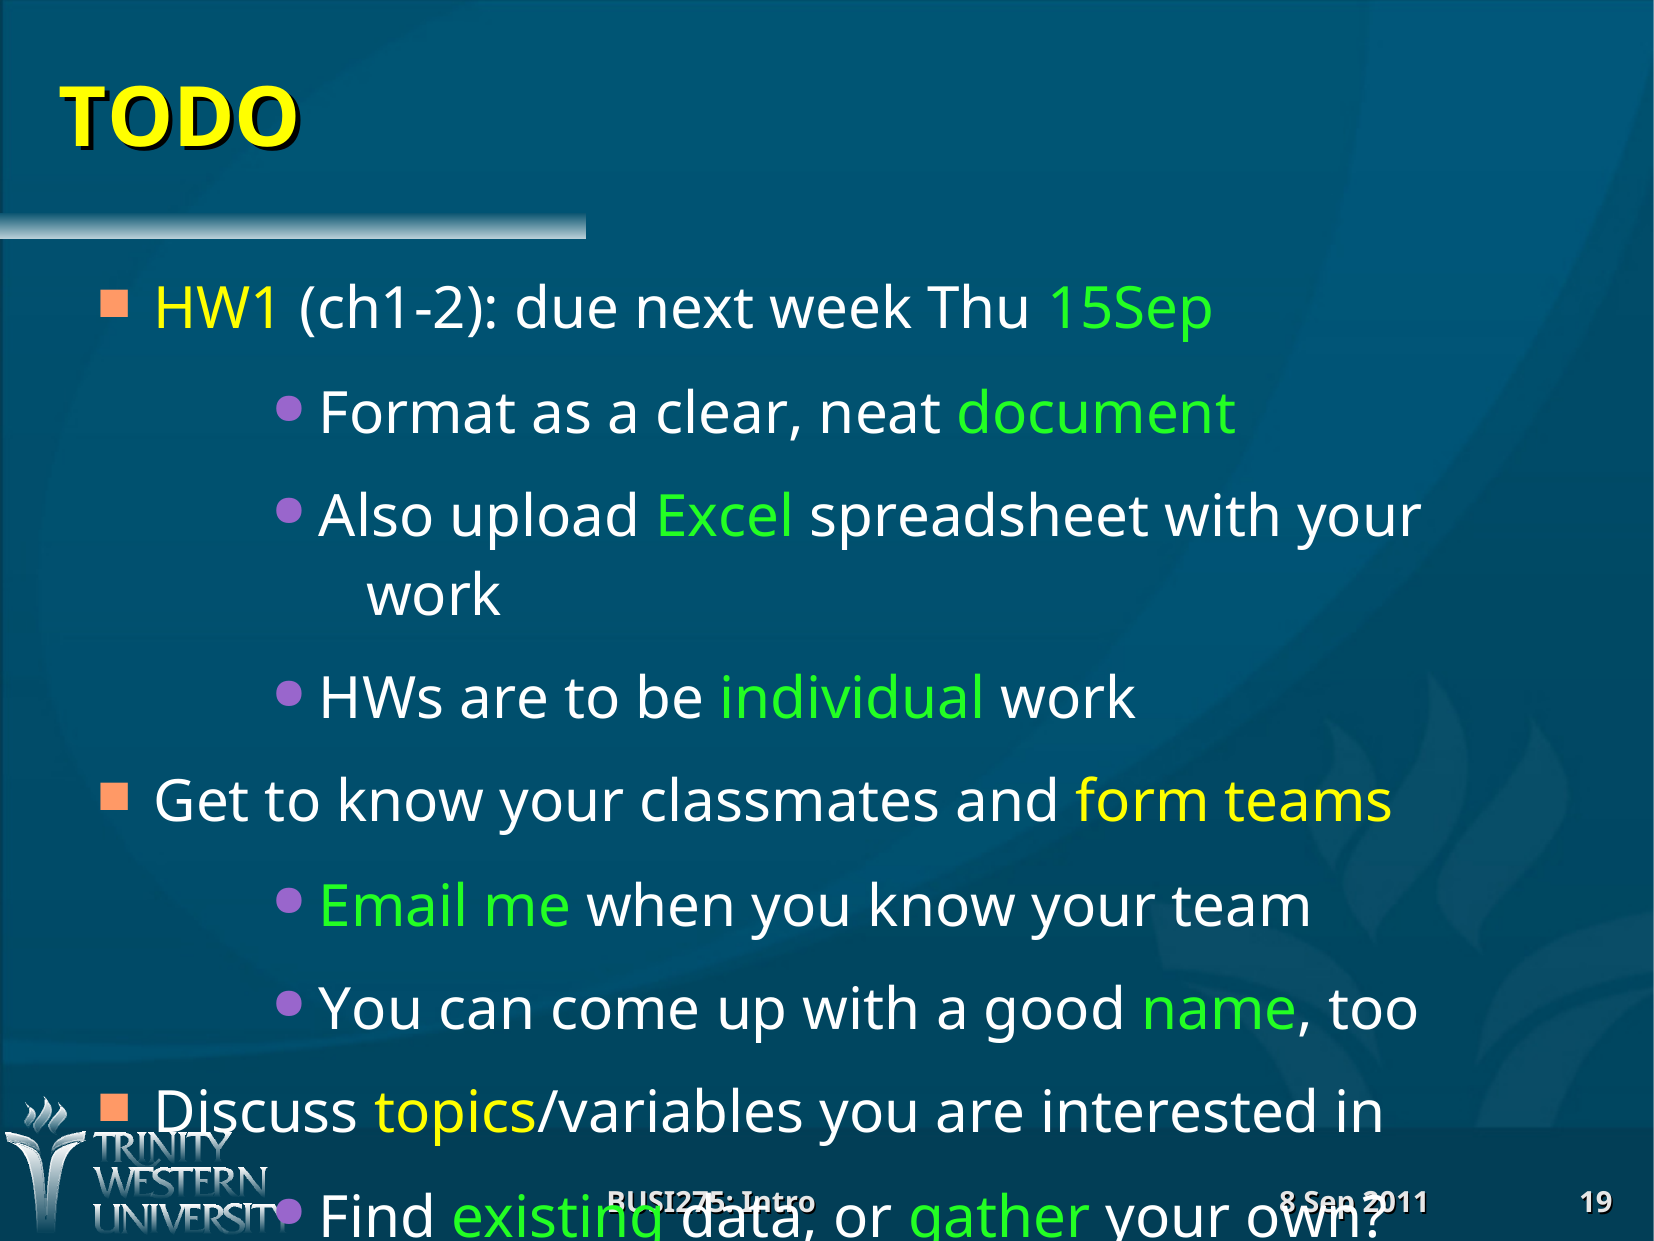

# TODO
HW1 (ch1-2): due next week Thu 15Sep
Format as a clear, neat document
Also upload Excel spreadsheet with your work
HWs are to be individual work
Get to know your classmates and form teams
Email me when you know your team
You can come up with a good name, too
Discuss topics/variables you are interested in
Find existing data, or gather your own?
BUSI275: Intro
8 Sep 2011
19